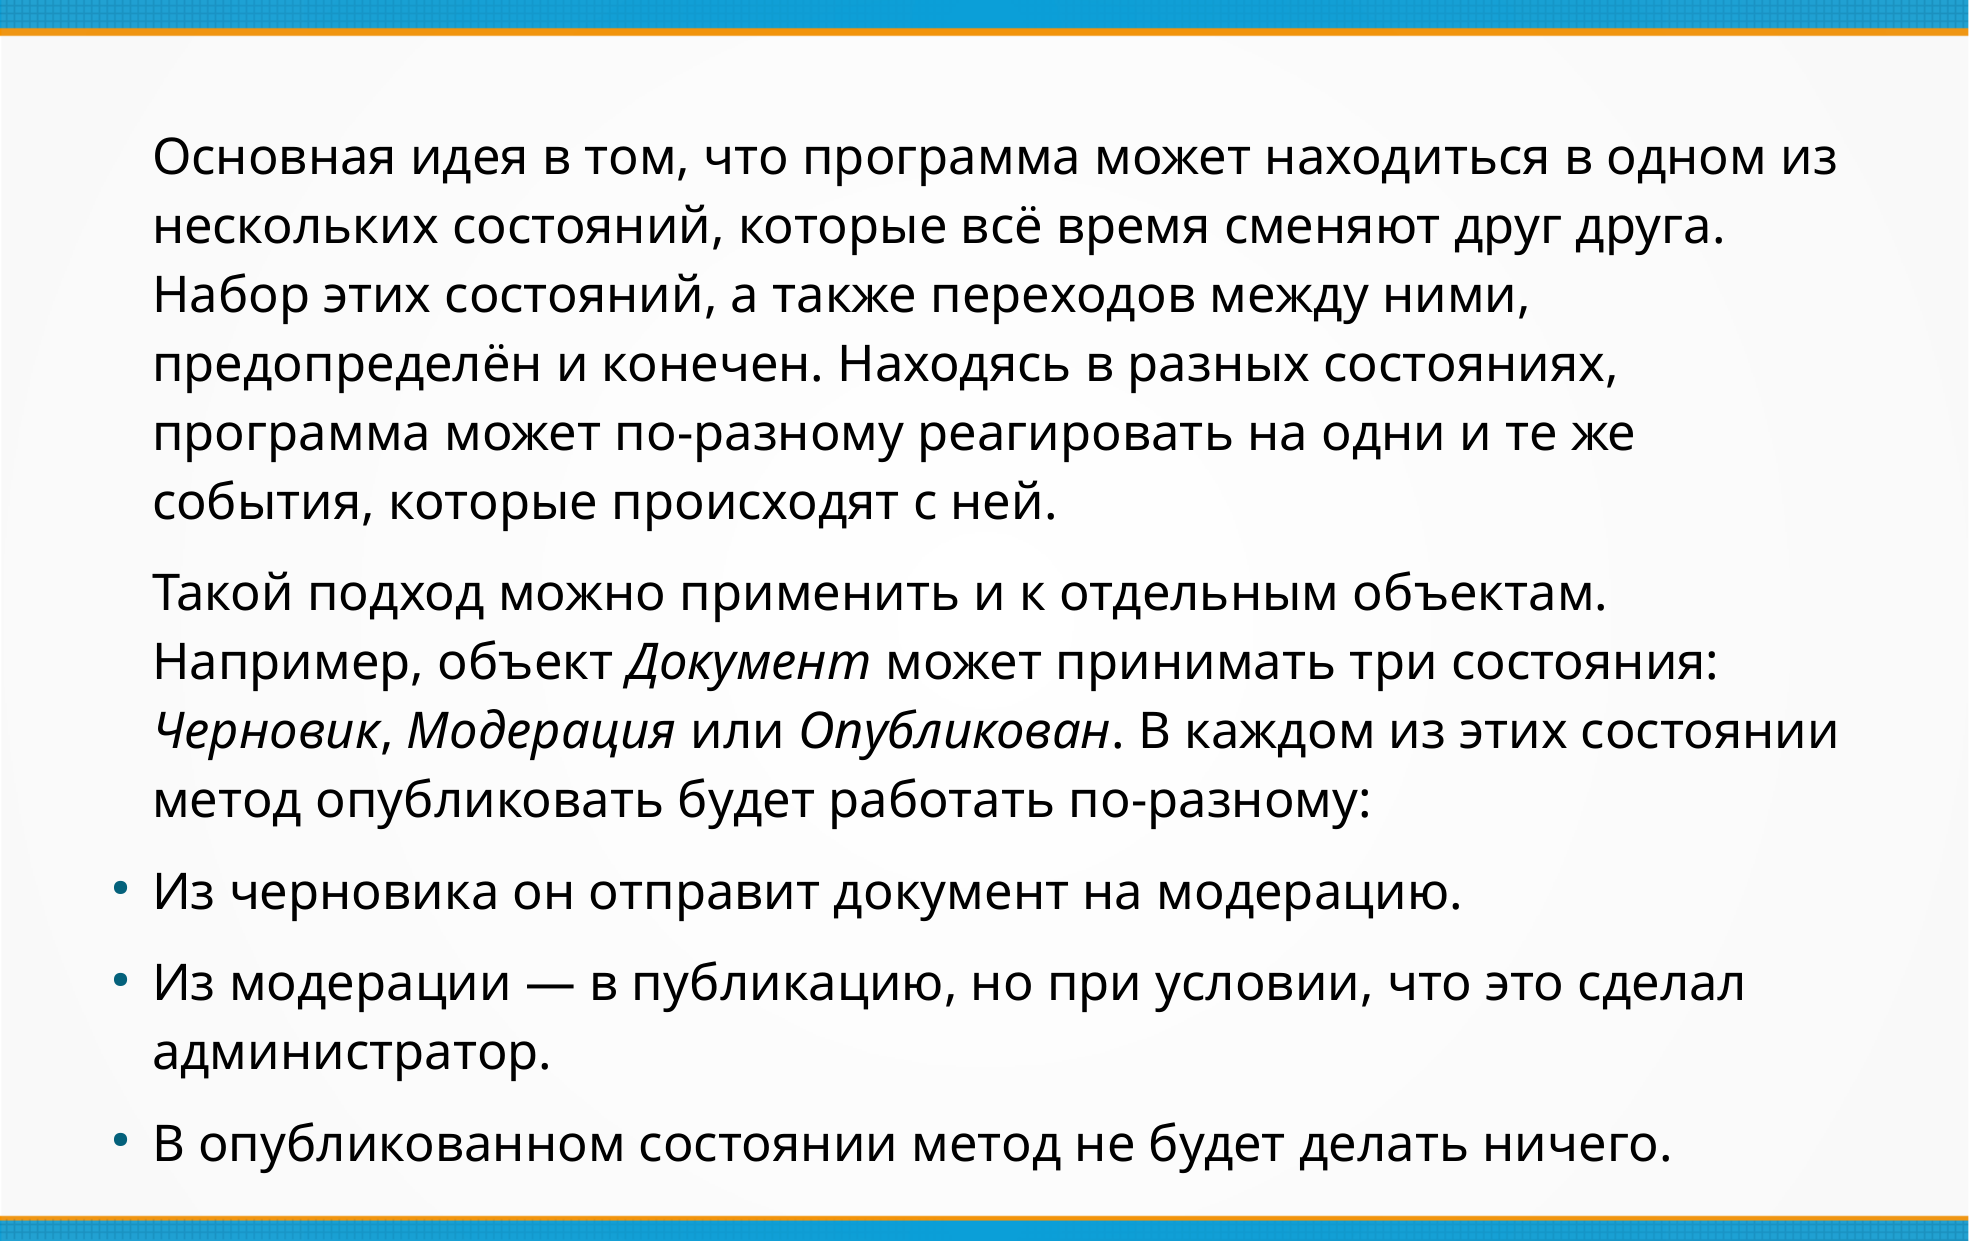

# Основная идея в том, что программа может находиться в одном из нескольких состояний, которые всё время сменяют друг друга. Набор этих состояний, а также переходов между ними, предопределён и конечен. Находясь в разных состояниях, программа может по-разному реагировать на одни и те же события, которые происходят с ней.
Такой подход можно применить и к отдельным объектам. Например, объект Документ может принимать три состояния: Черновик, Модерация или Опубликован. В каждом из этих состоянии метод опубликовать будет работать по-разному:
Из черновика он отправит документ на модерацию.
Из модерации — в публикацию, но при условии, что это сделал администратор.
В опубликованном состоянии метод не будет делать ничего.